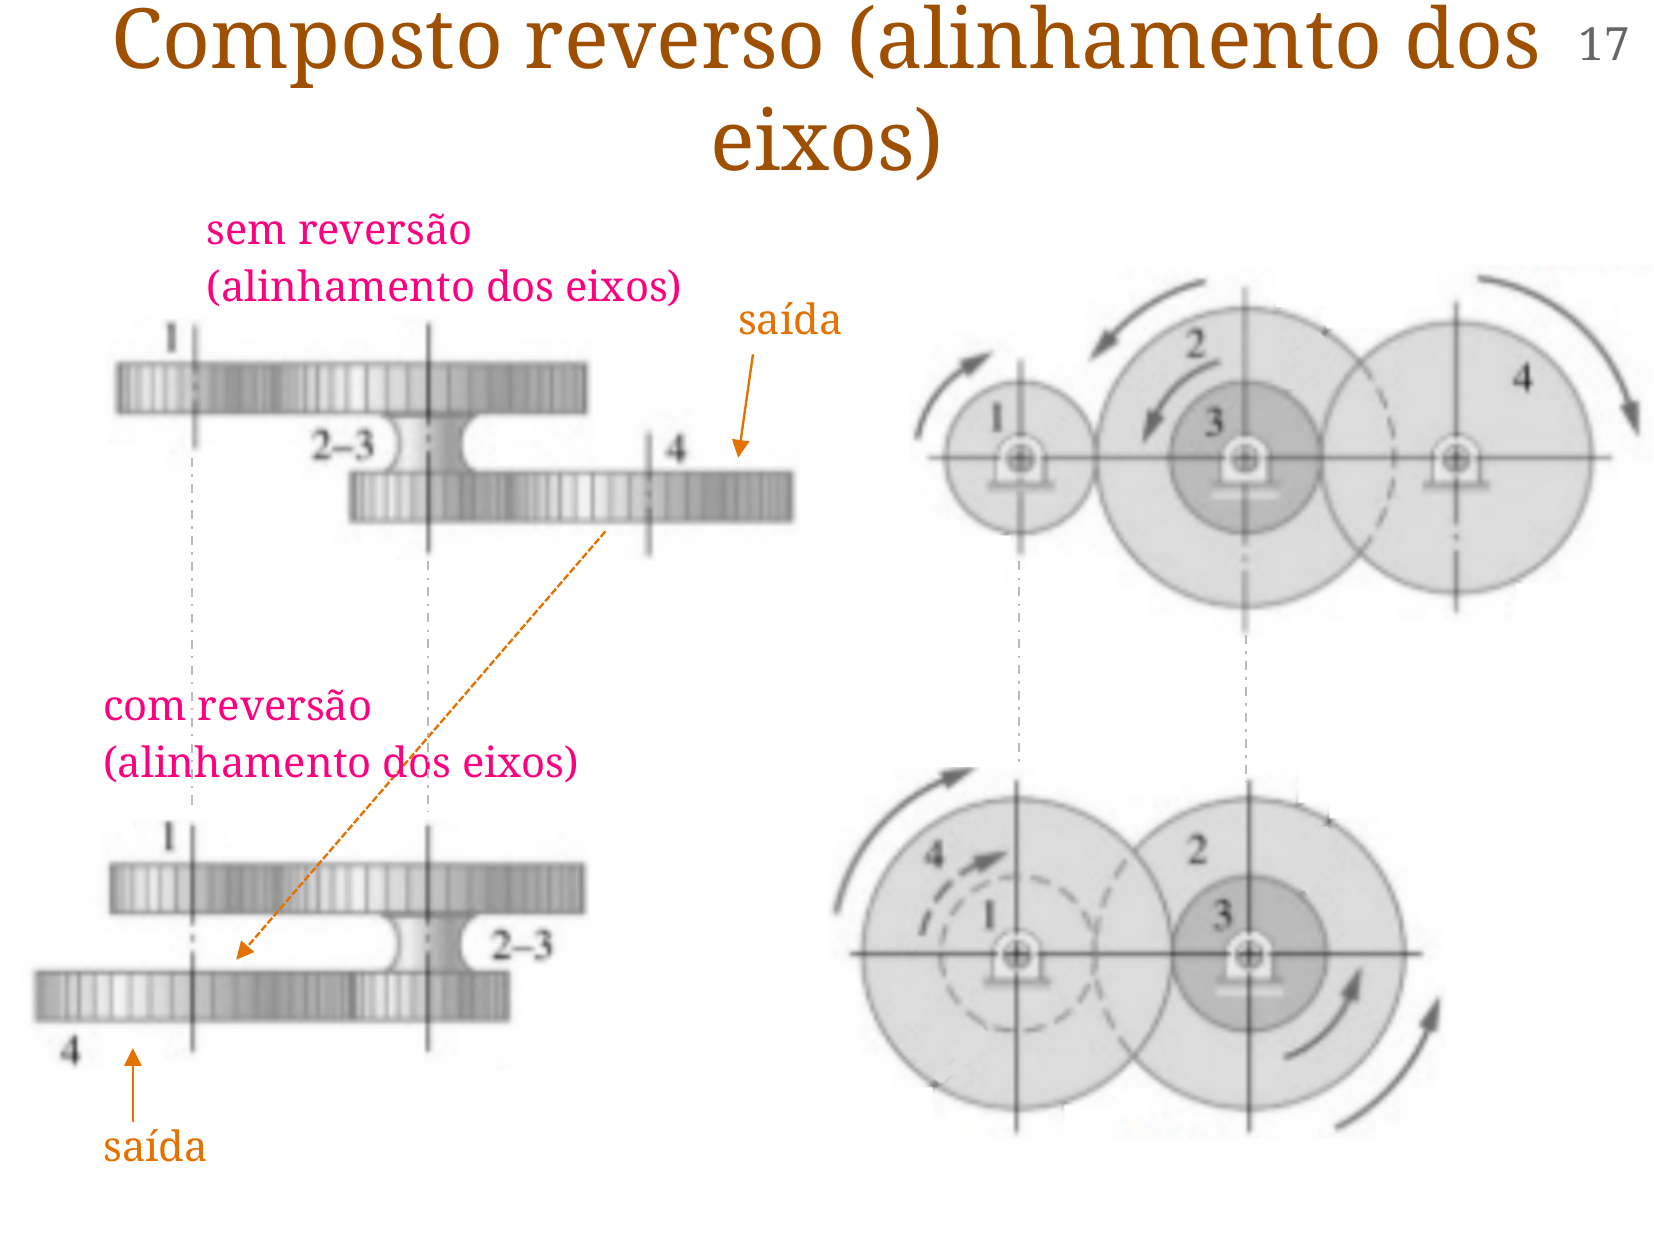

# Composto reverso (alinhamento dos eixos)
17
sem reversão
(alinhamento dos eixos)
saída
com reversão
(alinhamento dos eixos)
saída